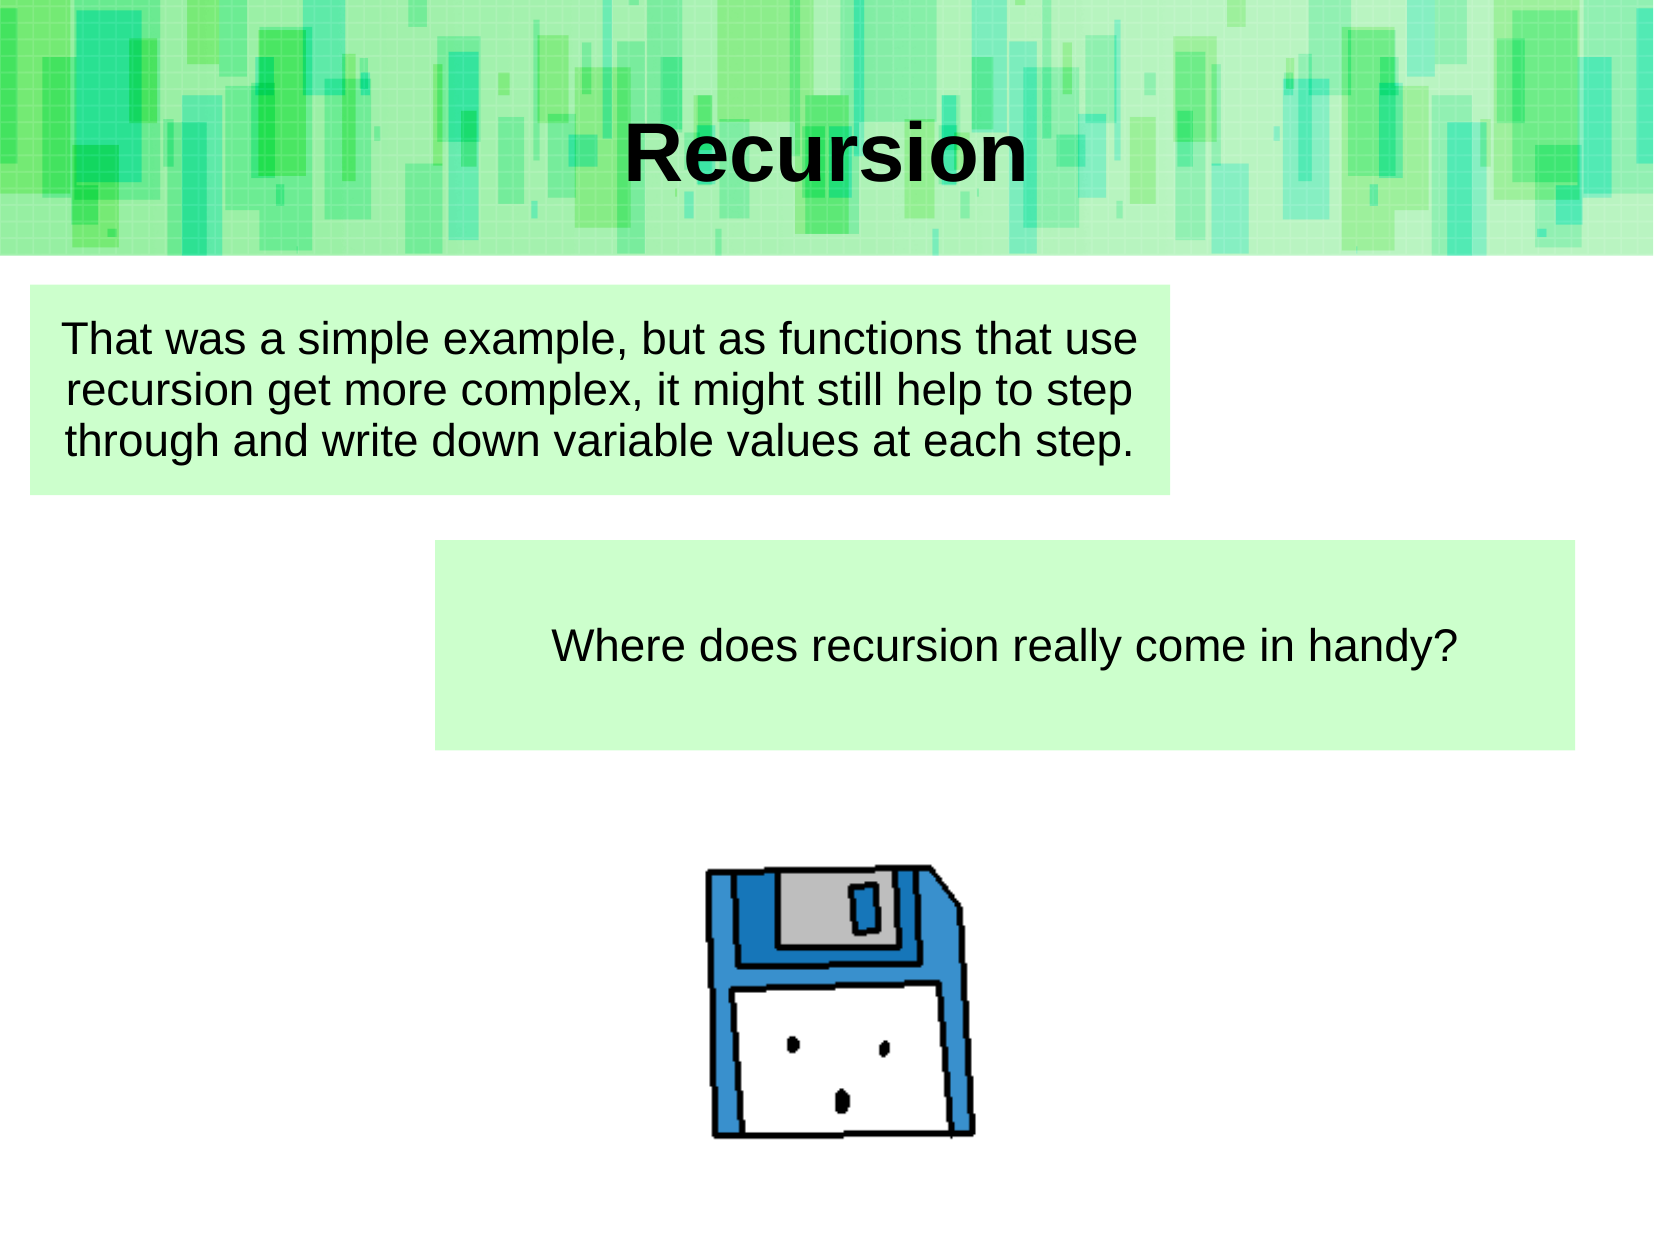

# Recursion
That was a simple example, but as functions that use recursion get more complex, it might still help to step through and write down variable values at each step.
Where does recursion really come in handy?